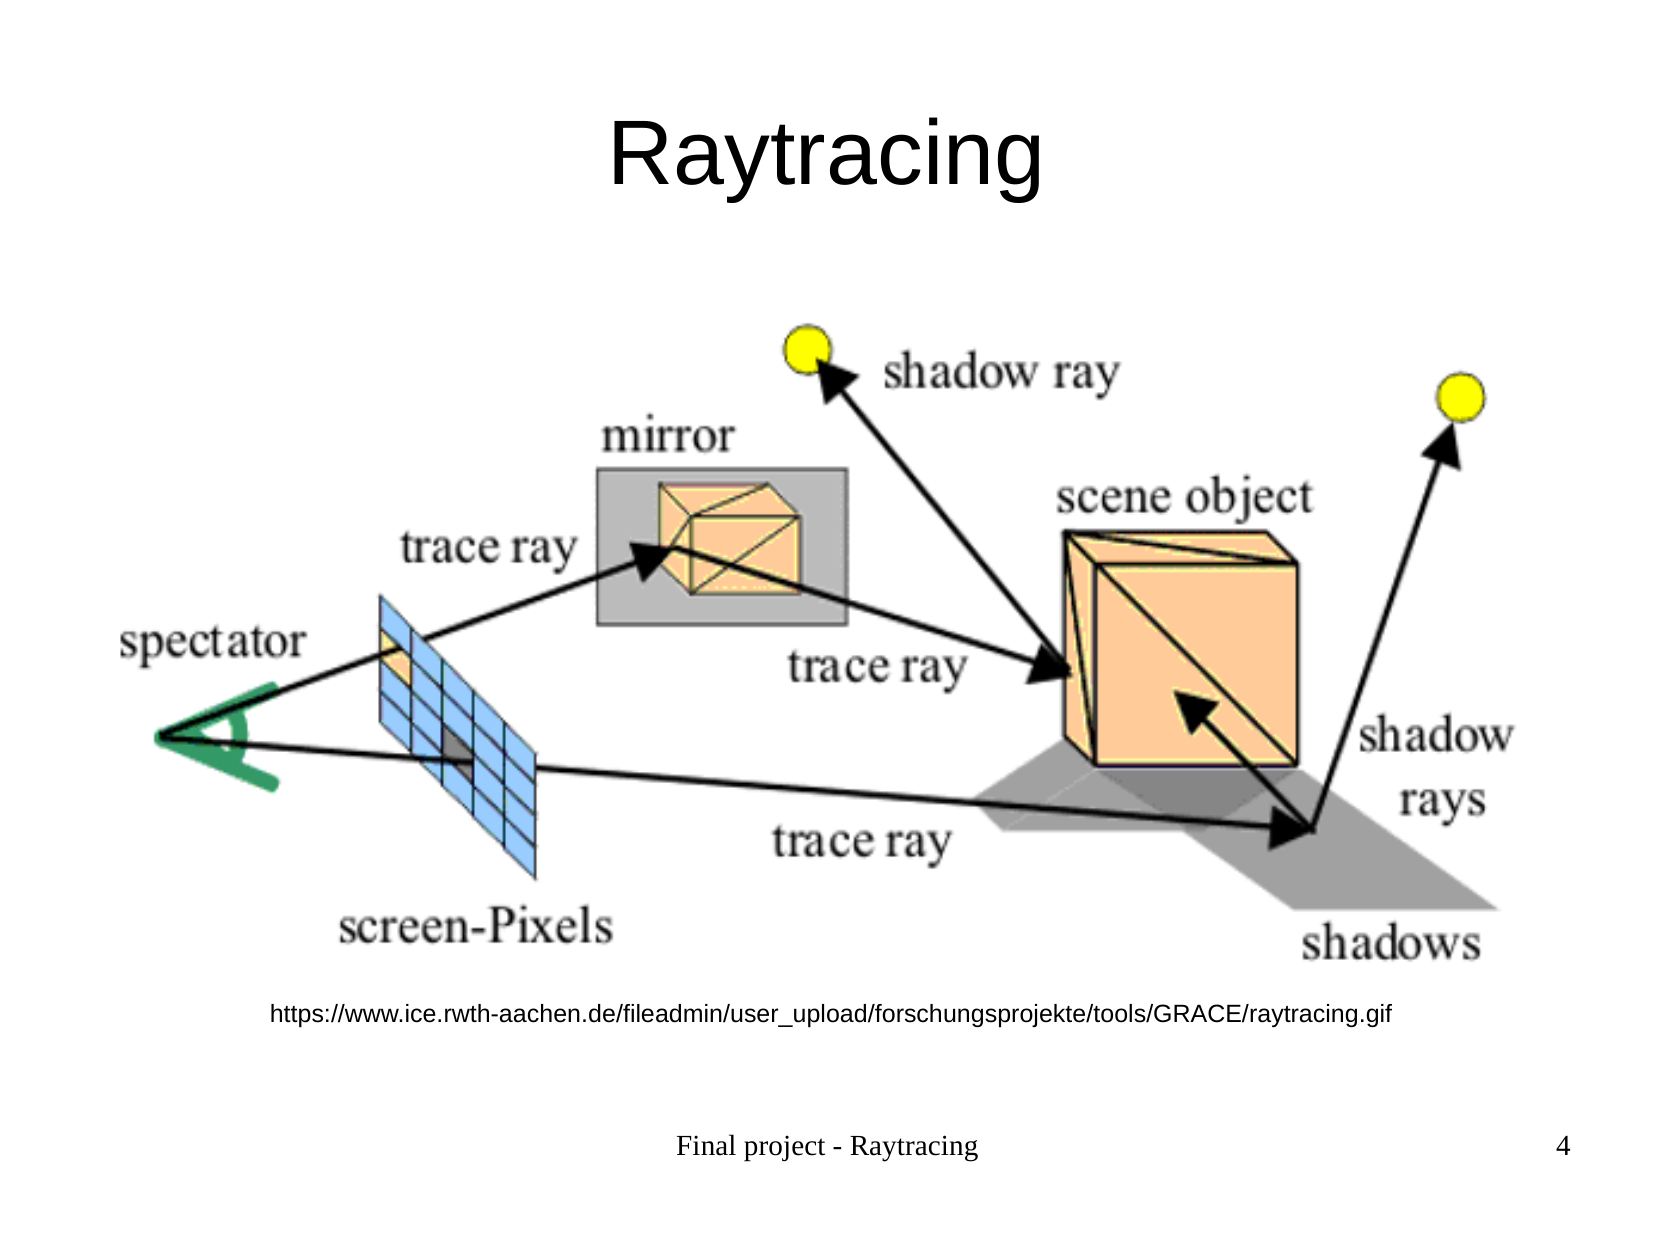

# Raytracing
https://www.ice.rwth-aachen.de/fileadmin/user_upload/forschungsprojekte/tools/GRACE/raytracing.gif
Final project - Raytracing
4